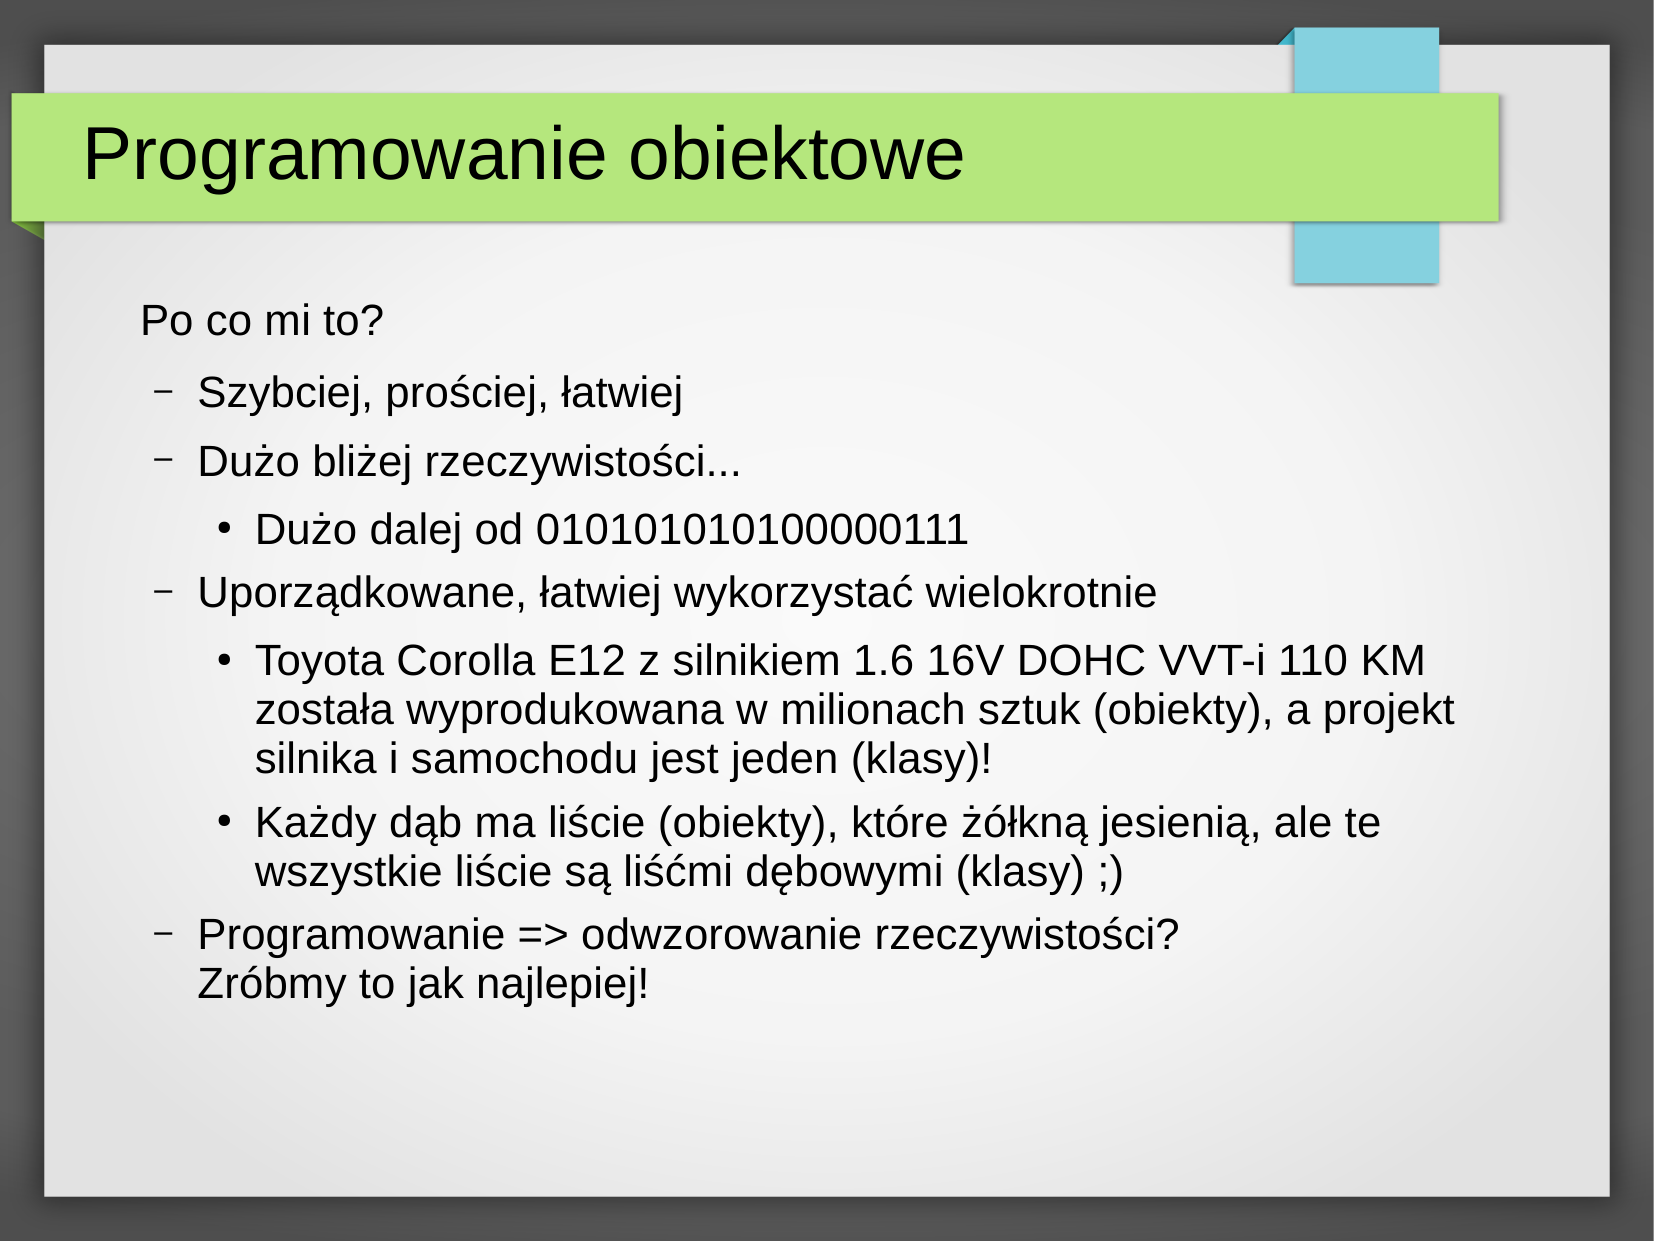

# Programowanie obiektowe
Po co mi to?
Szybciej, prościej, łatwiej
Dużo bliżej rzeczywistości...
Dużo dalej od 010101010100000111
Uporządkowane, łatwiej wykorzystać wielokrotnie
Toyota Corolla E12 z silnikiem 1.6 16V DOHC VVT-i 110 KM została wyprodukowana w milionach sztuk (obiekty), a projekt silnika i samochodu jest jeden (klasy)!
Każdy dąb ma liście (obiekty), które żółkną jesienią, ale te wszystkie liście są liśćmi dębowymi (klasy) ;)
Programowanie => odwzorowanie rzeczywistości?
Zróbmy to jak najlepiej!